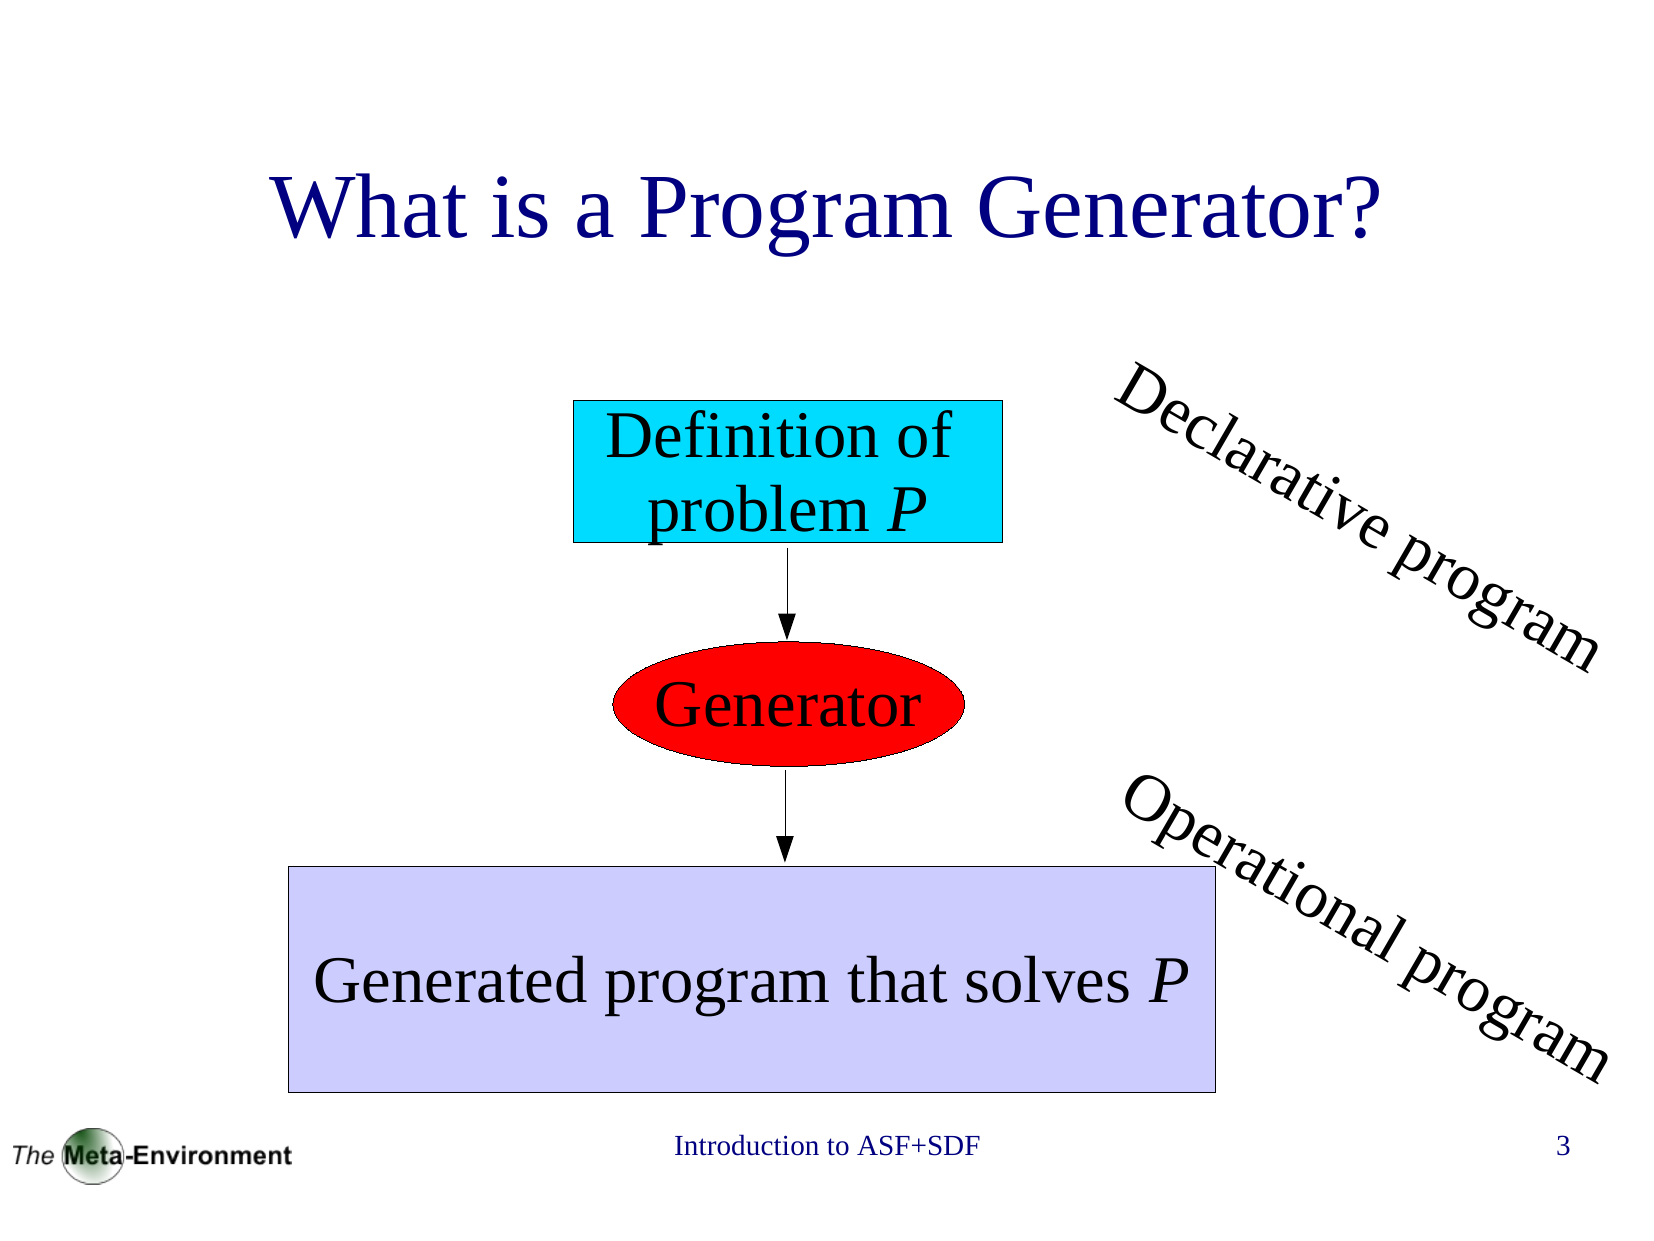

# What is a Program Generator?
Definition of
problem P
Declarative program
Generator
Generated program that solves P
Operational program
3